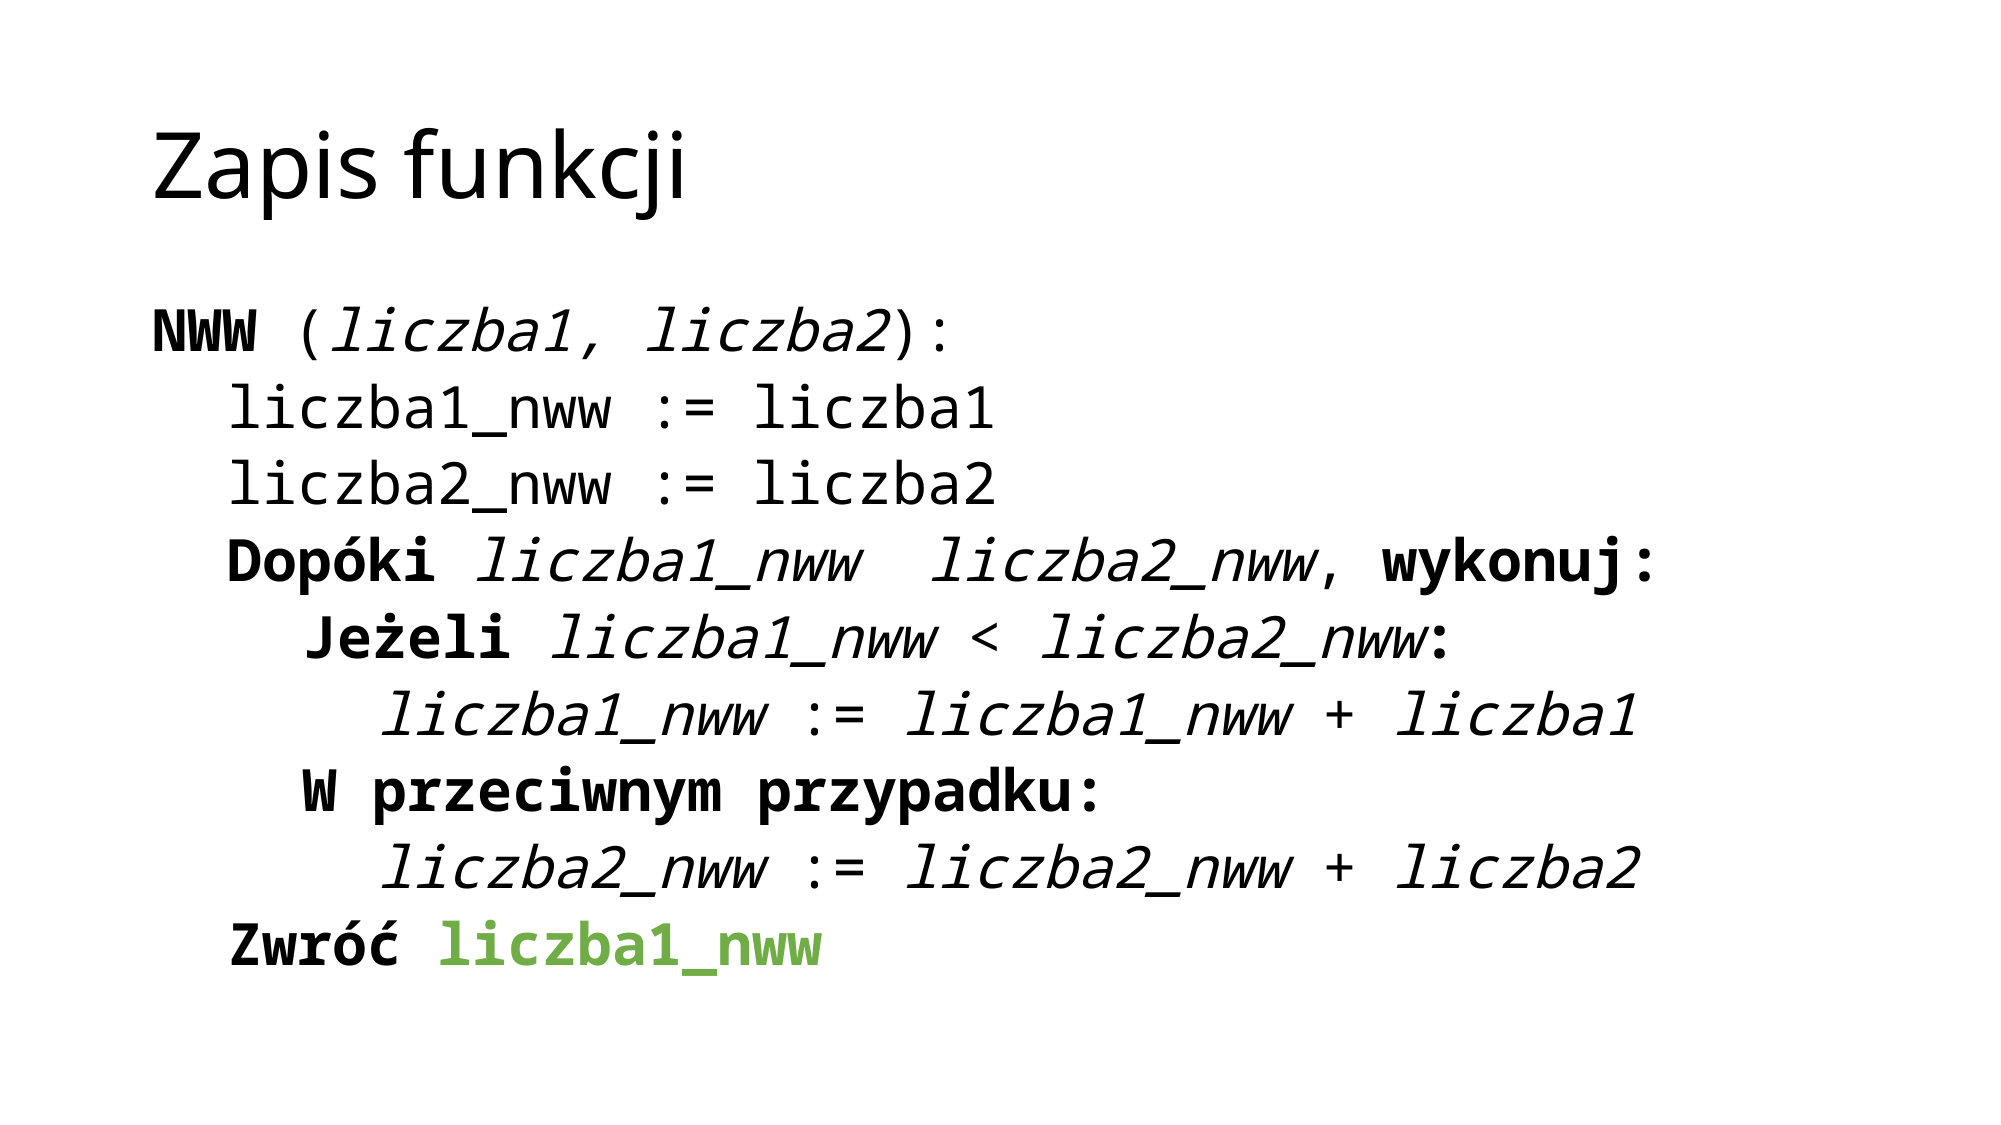

# Zapis funkcji
NWW (liczba1, liczba2):
	liczba1_nww := liczba1
	liczba2_nww := liczba2
	Dopóki liczba1_nww liczba2_nww, wykonuj:
		Jeżeli liczba1_nww < liczba2_nww:
			liczba1_nww := liczba1_nww + liczba1
		W przeciwnym przypadku:
			liczba2_nww := liczba2_nww + liczba2
	Zwróć liczba1_nww